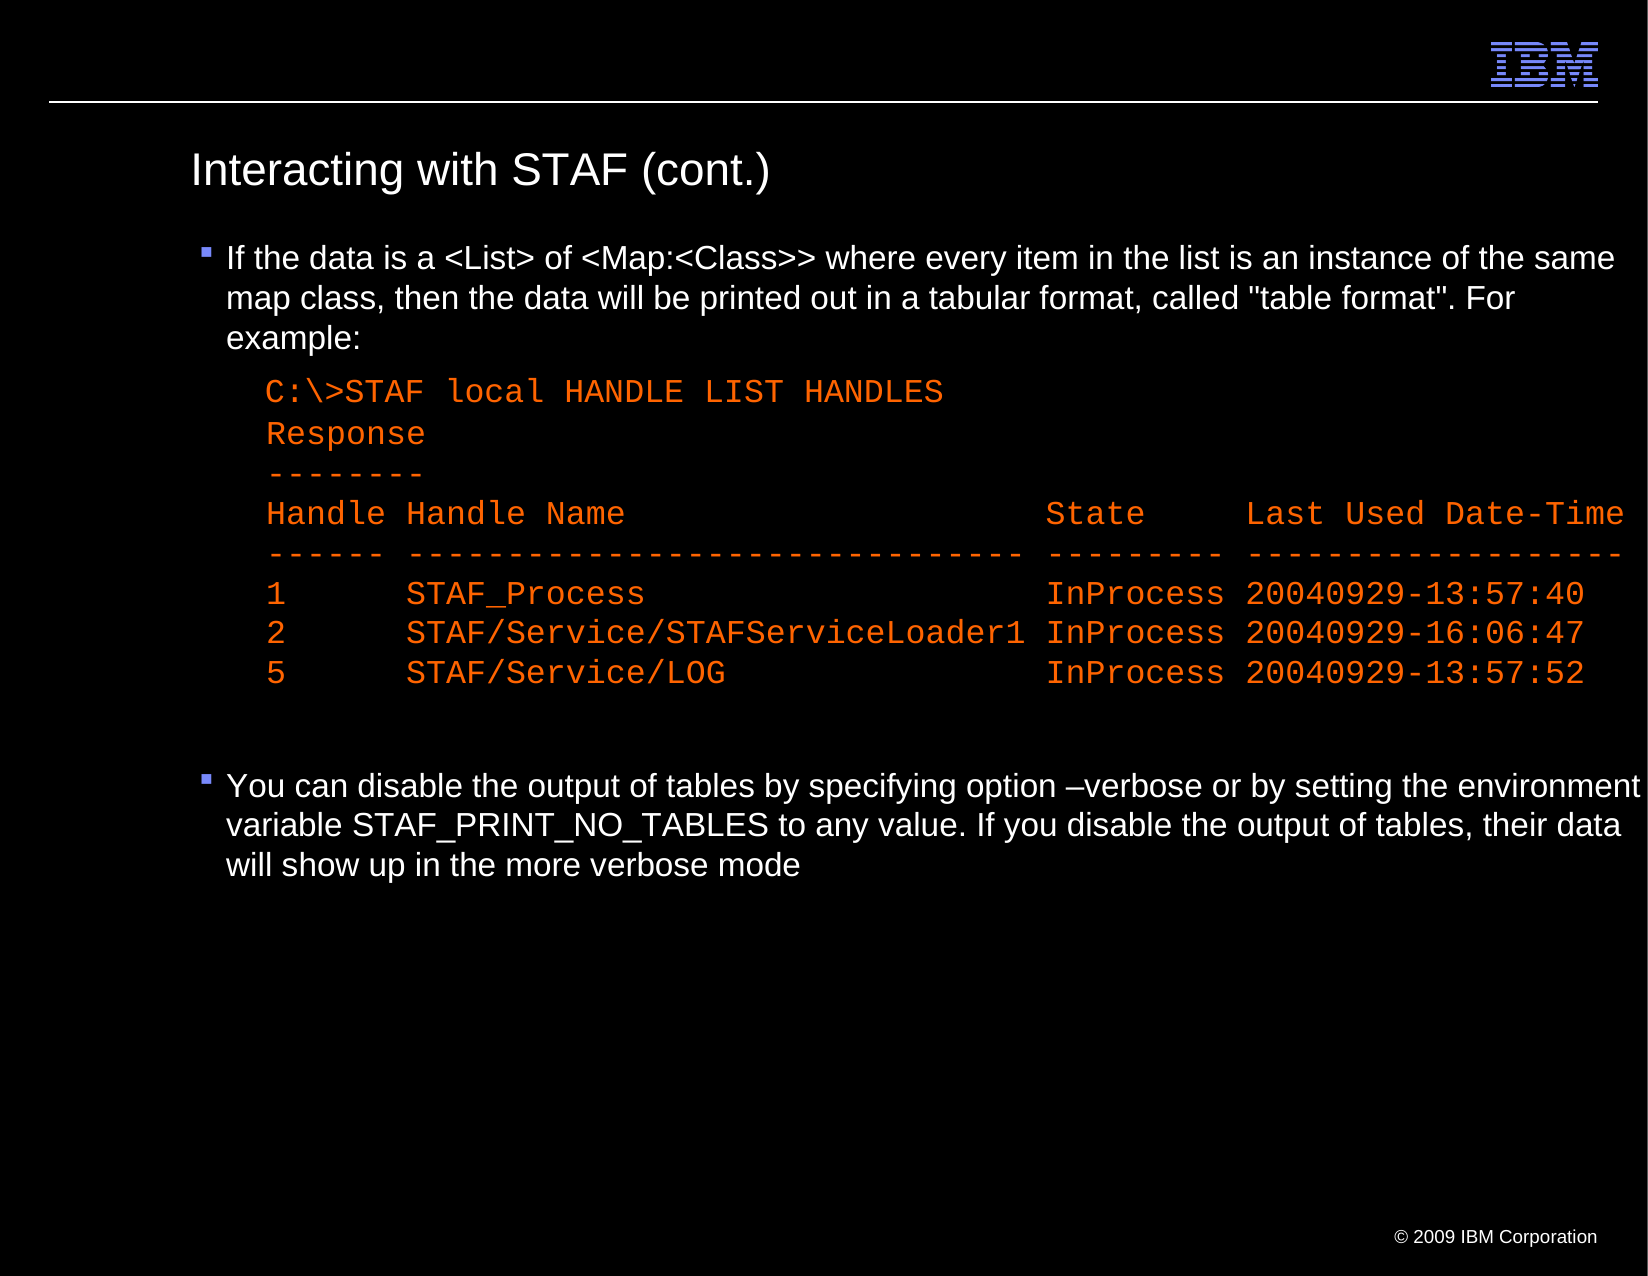

# Interacting with STAF (cont.)
If the data is a <List> of <Map:<Class>> where every item in the list is an instance of the same map class, then the data will be printed out in a tabular format, called "table format". For example:
 C:\>STAF local HANDLE LIST HANDLES
 Response
 --------
 Handle Handle Name State Last Used Date-Time
 ------ ------------------------------- --------- -------------------
 1 STAF_Process InProcess 20040929-13:57:40
 2 STAF/Service/STAFServiceLoader1 InProcess 20040929-16:06:47
 5 STAF/Service/LOG InProcess 20040929-13:57:52
You can disable the output of tables by specifying option –verbose or by setting the environment variable STAF_PRINT_NO_TABLES to any value. If you disable the output of tables, their data will show up in the more verbose mode